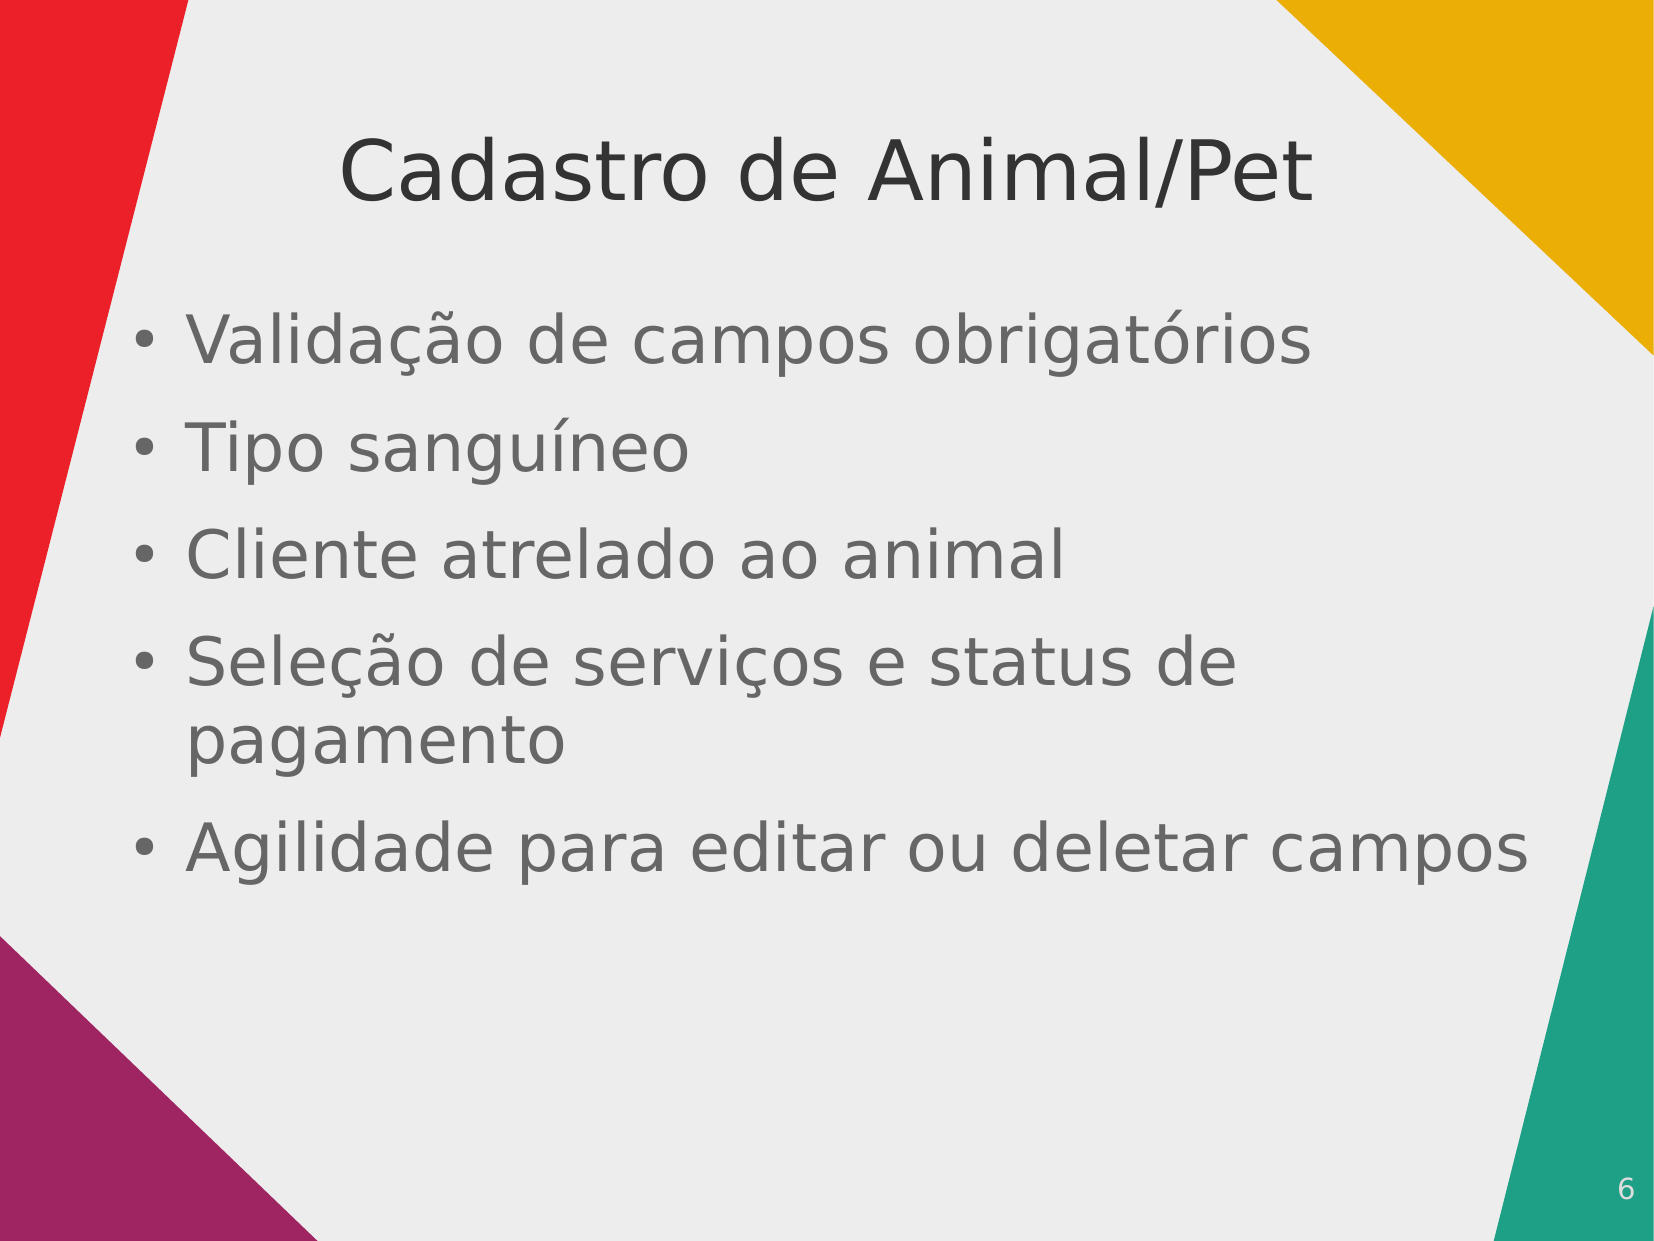

# Cadastro de Animal/Pet
Validação de campos obrigatórios
Tipo sanguíneo
Cliente atrelado ao animal
Seleção de serviços e status de pagamento
Agilidade para editar ou deletar campos
6